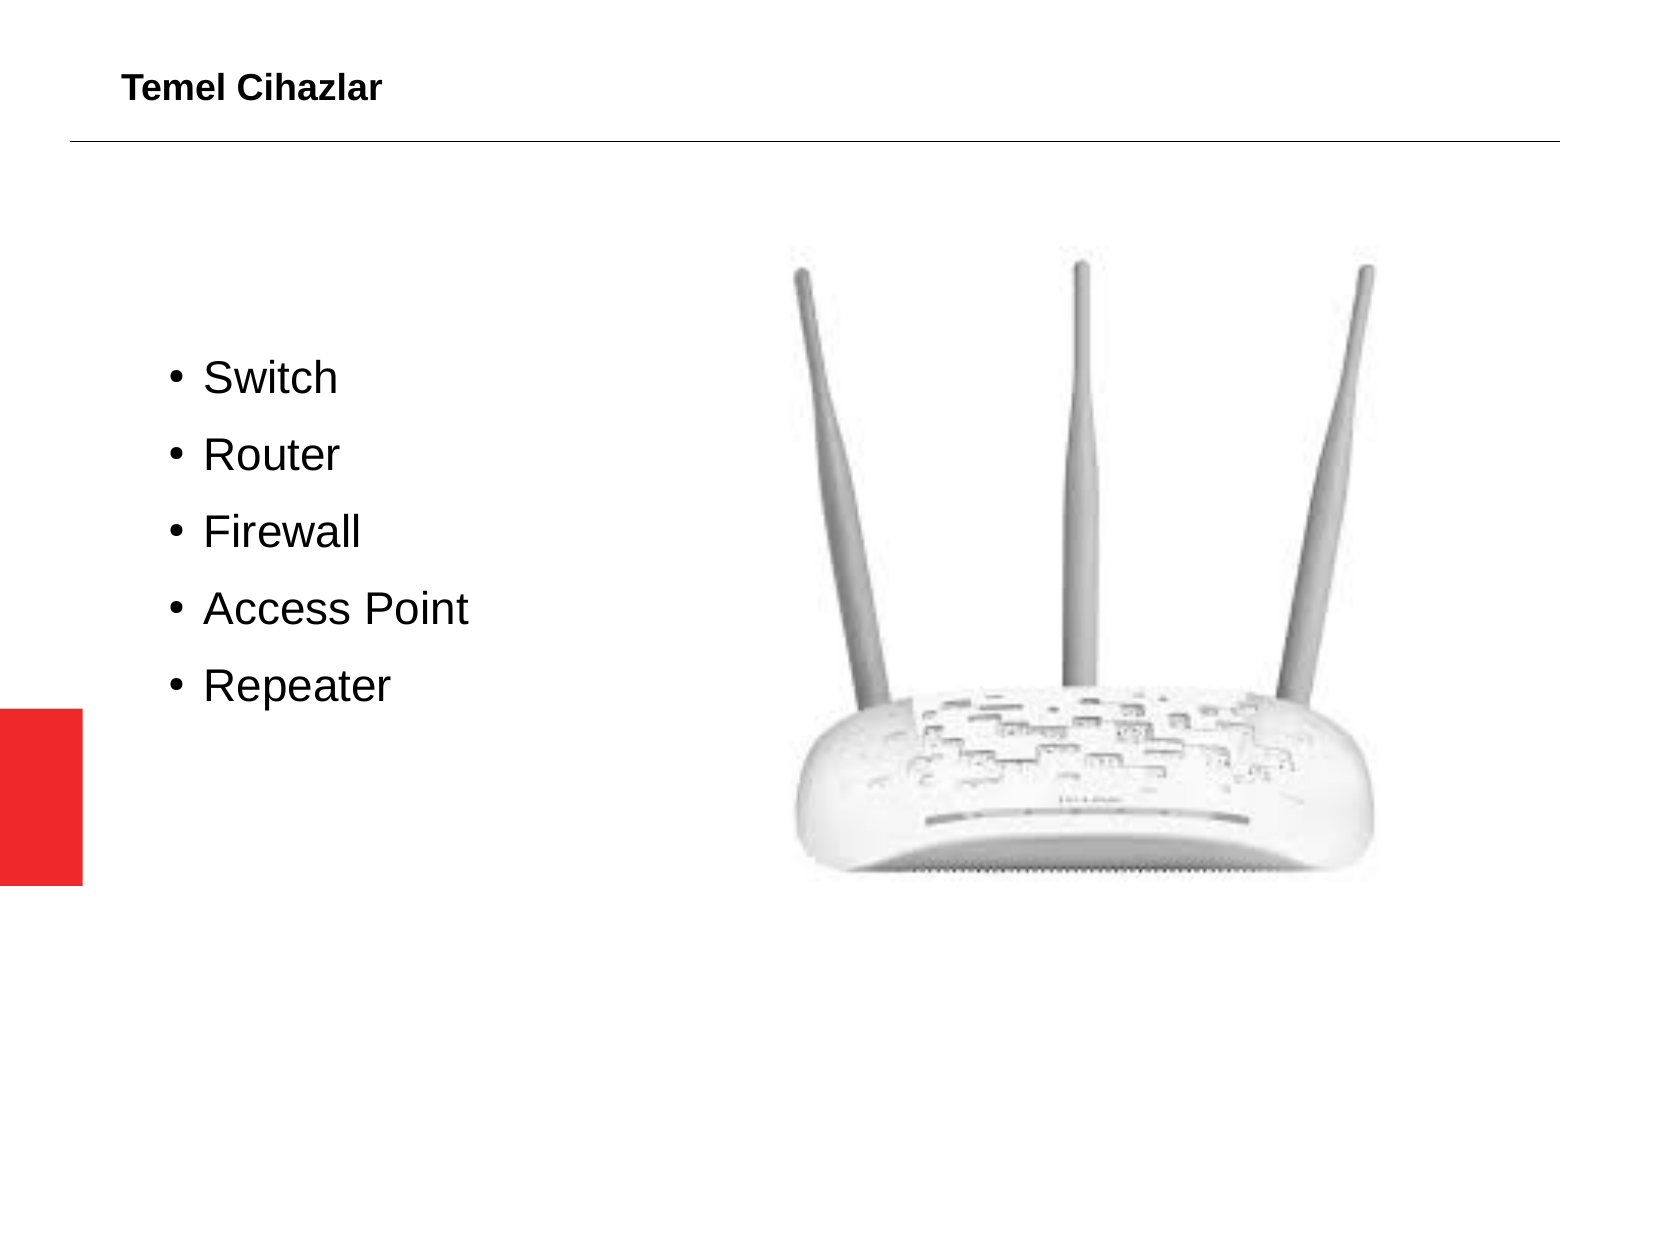

Temel Cihazlar
Switch
Router
Firewall
Access Point
Repeater